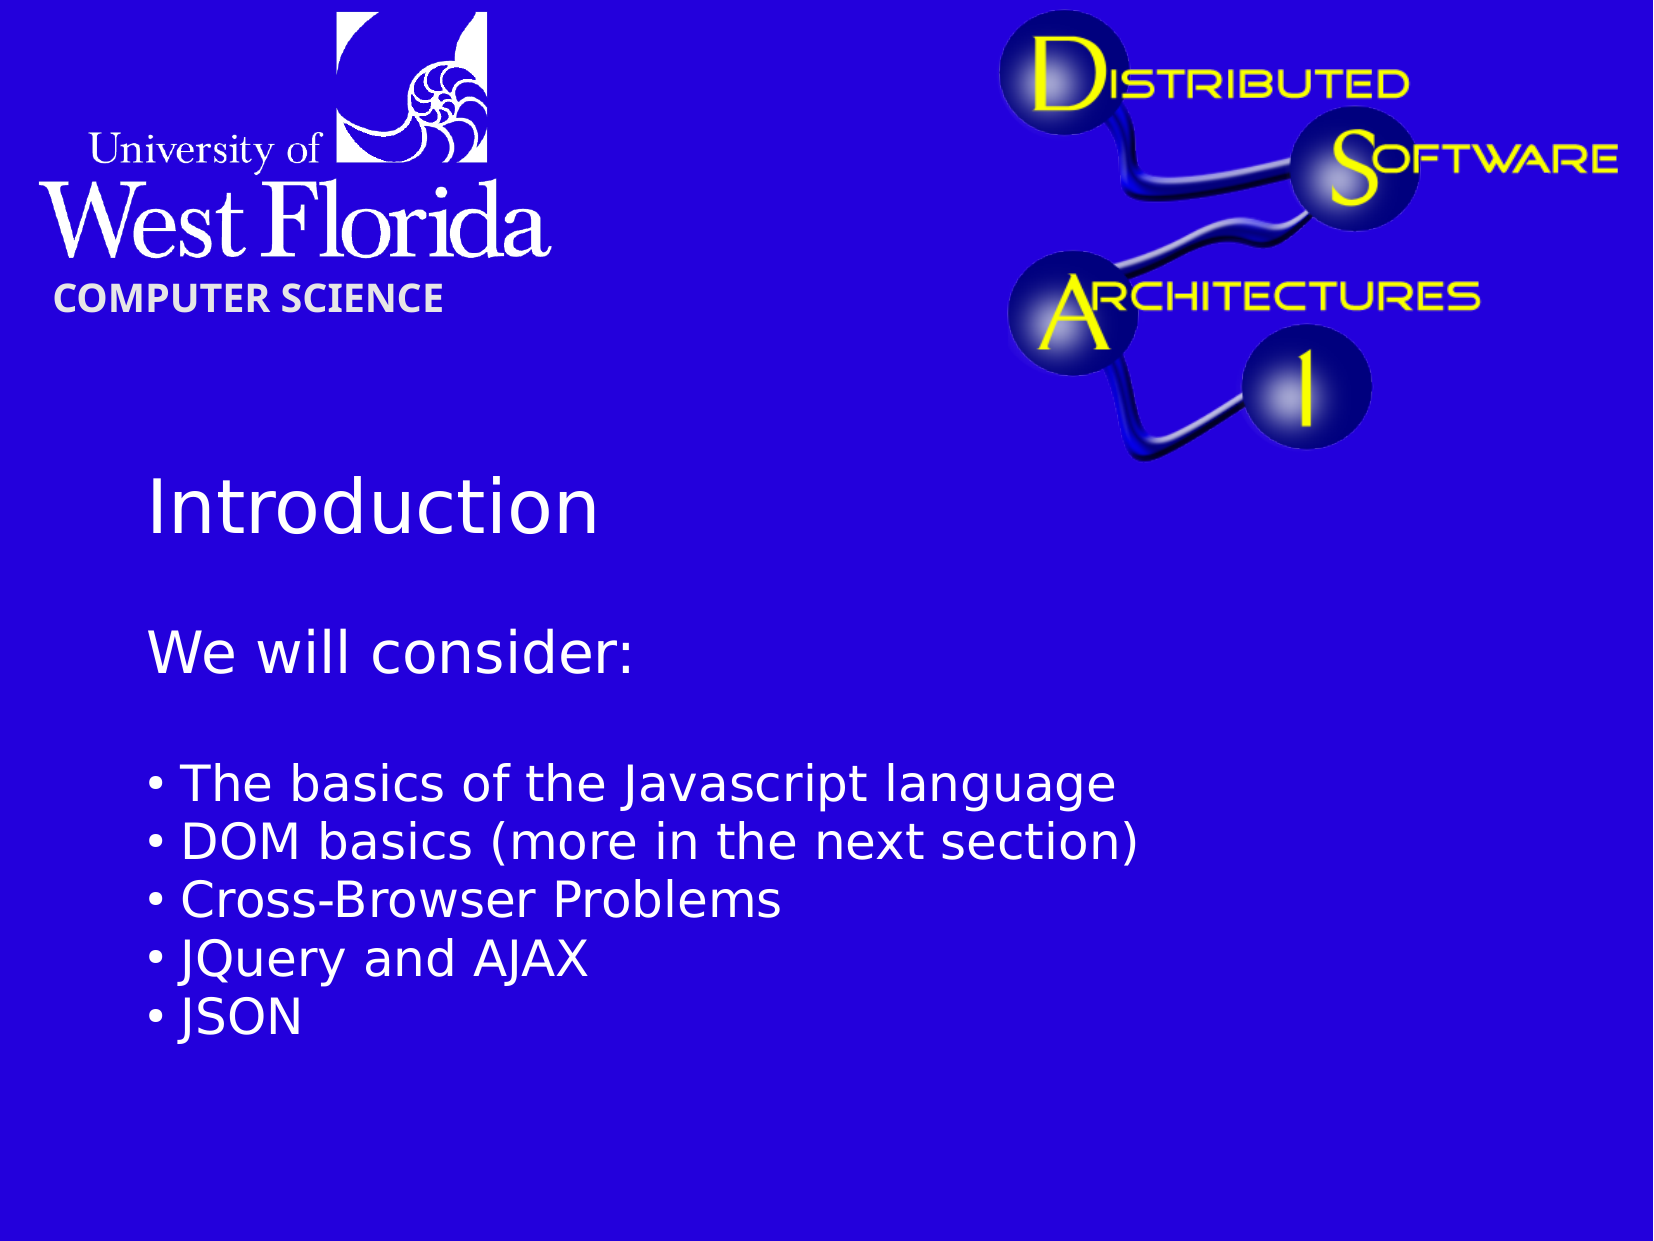

COMPUTER SCIENCE
Introduction
We will consider:
 The basics of the Javascript language
 DOM basics (more in the next section)
 Cross-Browser Problems
 JQuery and AJAX
 JSON